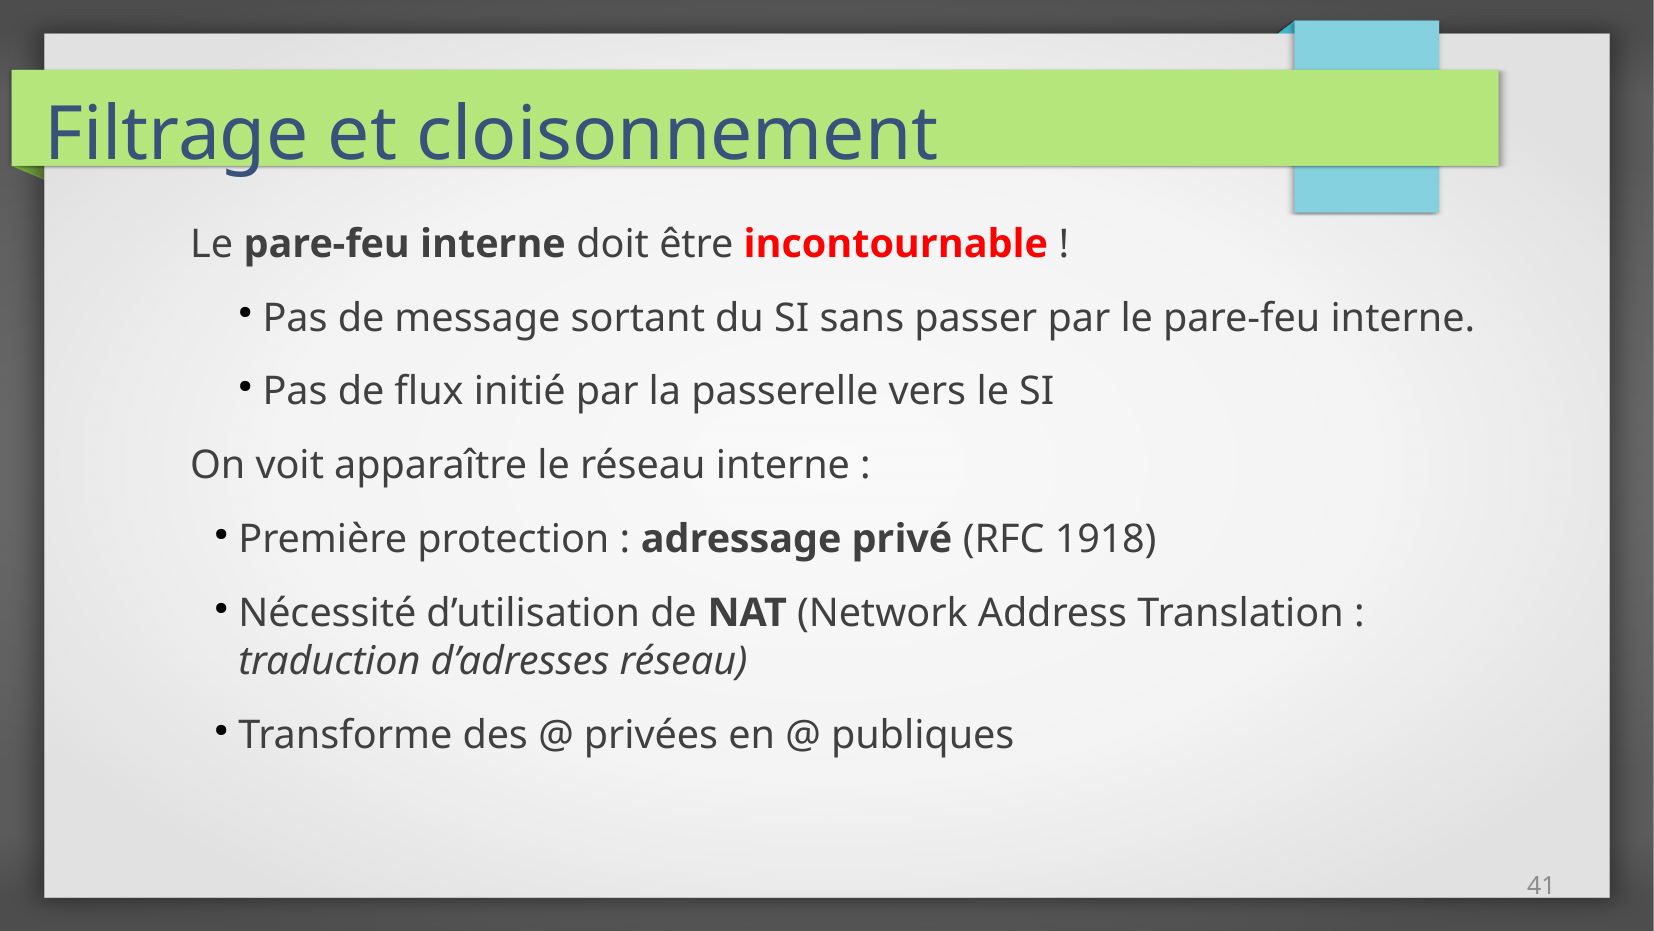

Filtrage et cloisonnement
Le pare-feu interne doit être incontournable !
Pas de message sortant du SI sans passer par le pare-feu interne.
Pas de flux initié par la passerelle vers le SI
On voit apparaître le réseau interne :
Première protection : adressage privé (RFC 1918)
Nécessité d’utilisation de NAT (Network Address Translation : traduction d’adresses réseau)
Transforme des @ privées en @ publiques